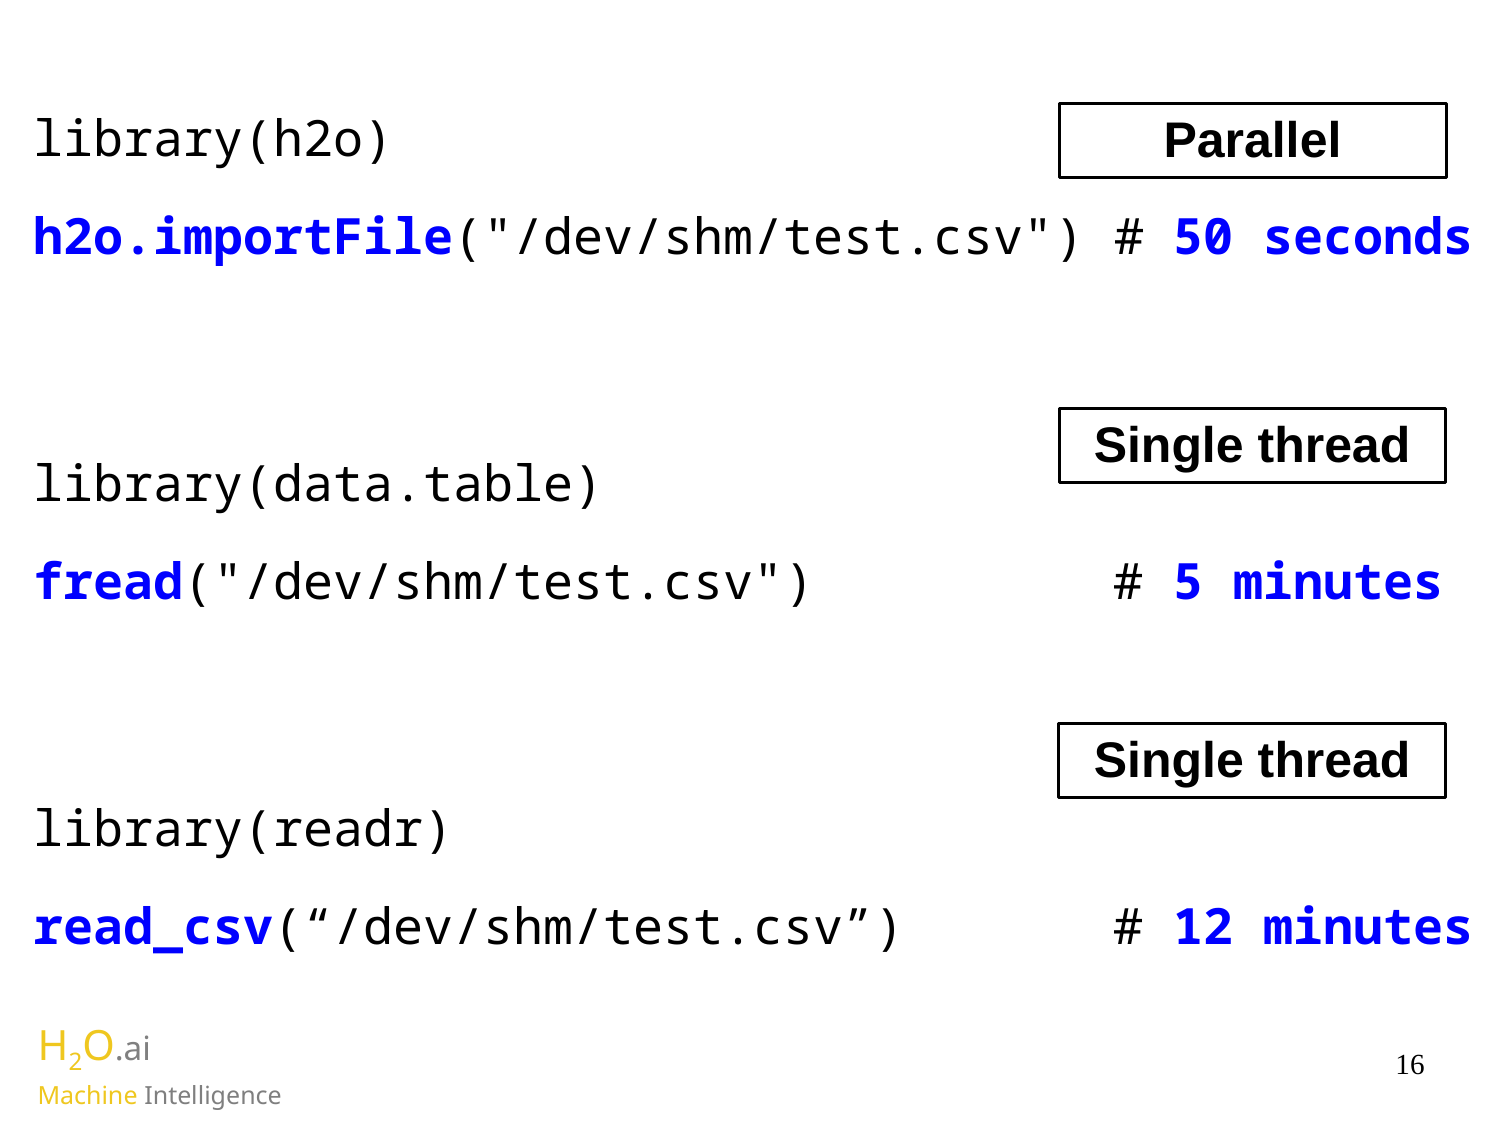

# library(h2o)
h2o.importFile("/dev/shm/test.csv") # 50 seconds
library(data.table)
fread("/dev/shm/test.csv")				 # 5 minutes
library(readr)
read_csv(“/dev/shm/test.csv”)			 # 12 minutes
Parallel
Single thread
Single thread
16